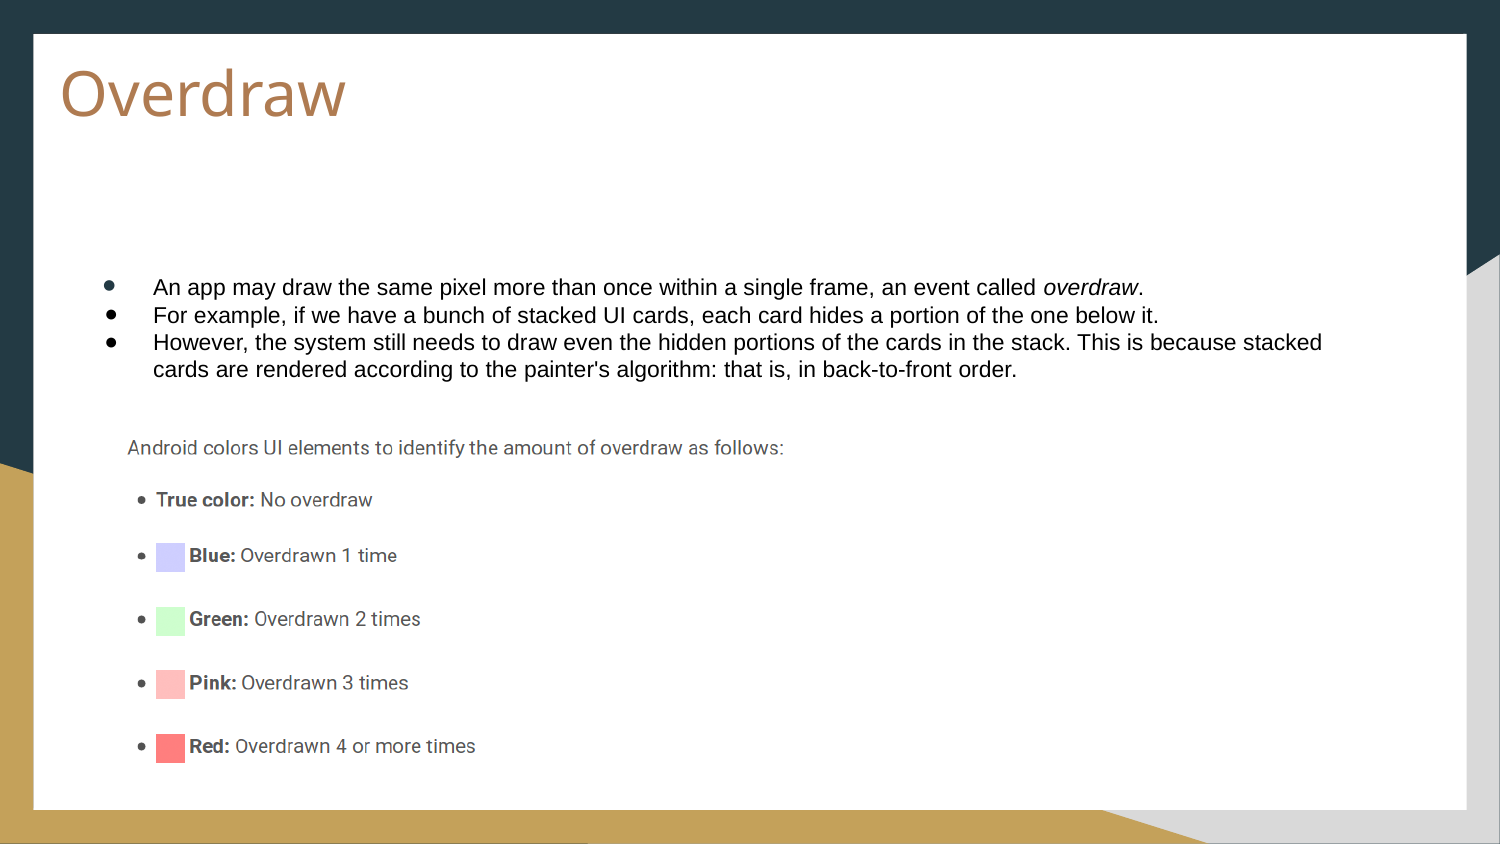

Overdraw
# An app may draw the same pixel more than once within a single frame, an event called overdraw.
For example, if we have a bunch of stacked UI cards, each card hides a portion of the one below it.
However, the system still needs to draw even the hidden portions of the cards in the stack. This is because stacked cards are rendered according to the painter's algorithm: that is, in back-to-front order.